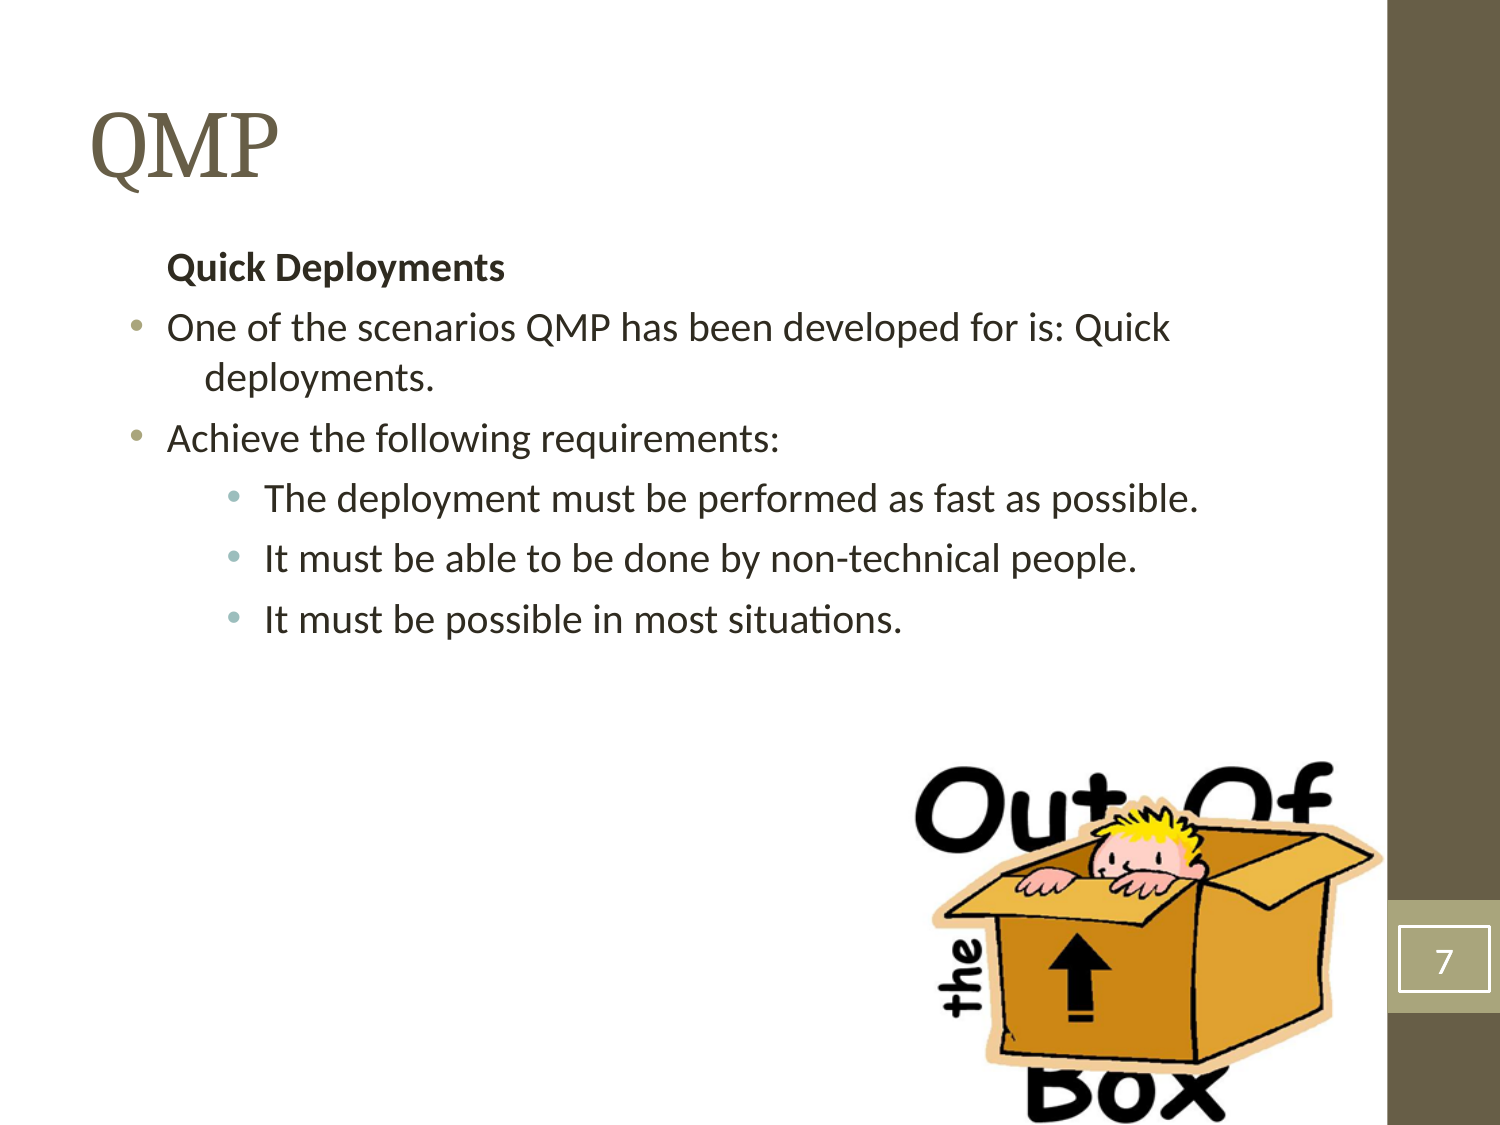

# QMP
Quick Deployments
One of the scenarios QMP has been developed for is: Quick deployments.
Achieve the following requirements:
The deployment must be performed as fast as possible.
It must be able to be done by non-technical people.
It must be possible in most situations.
7